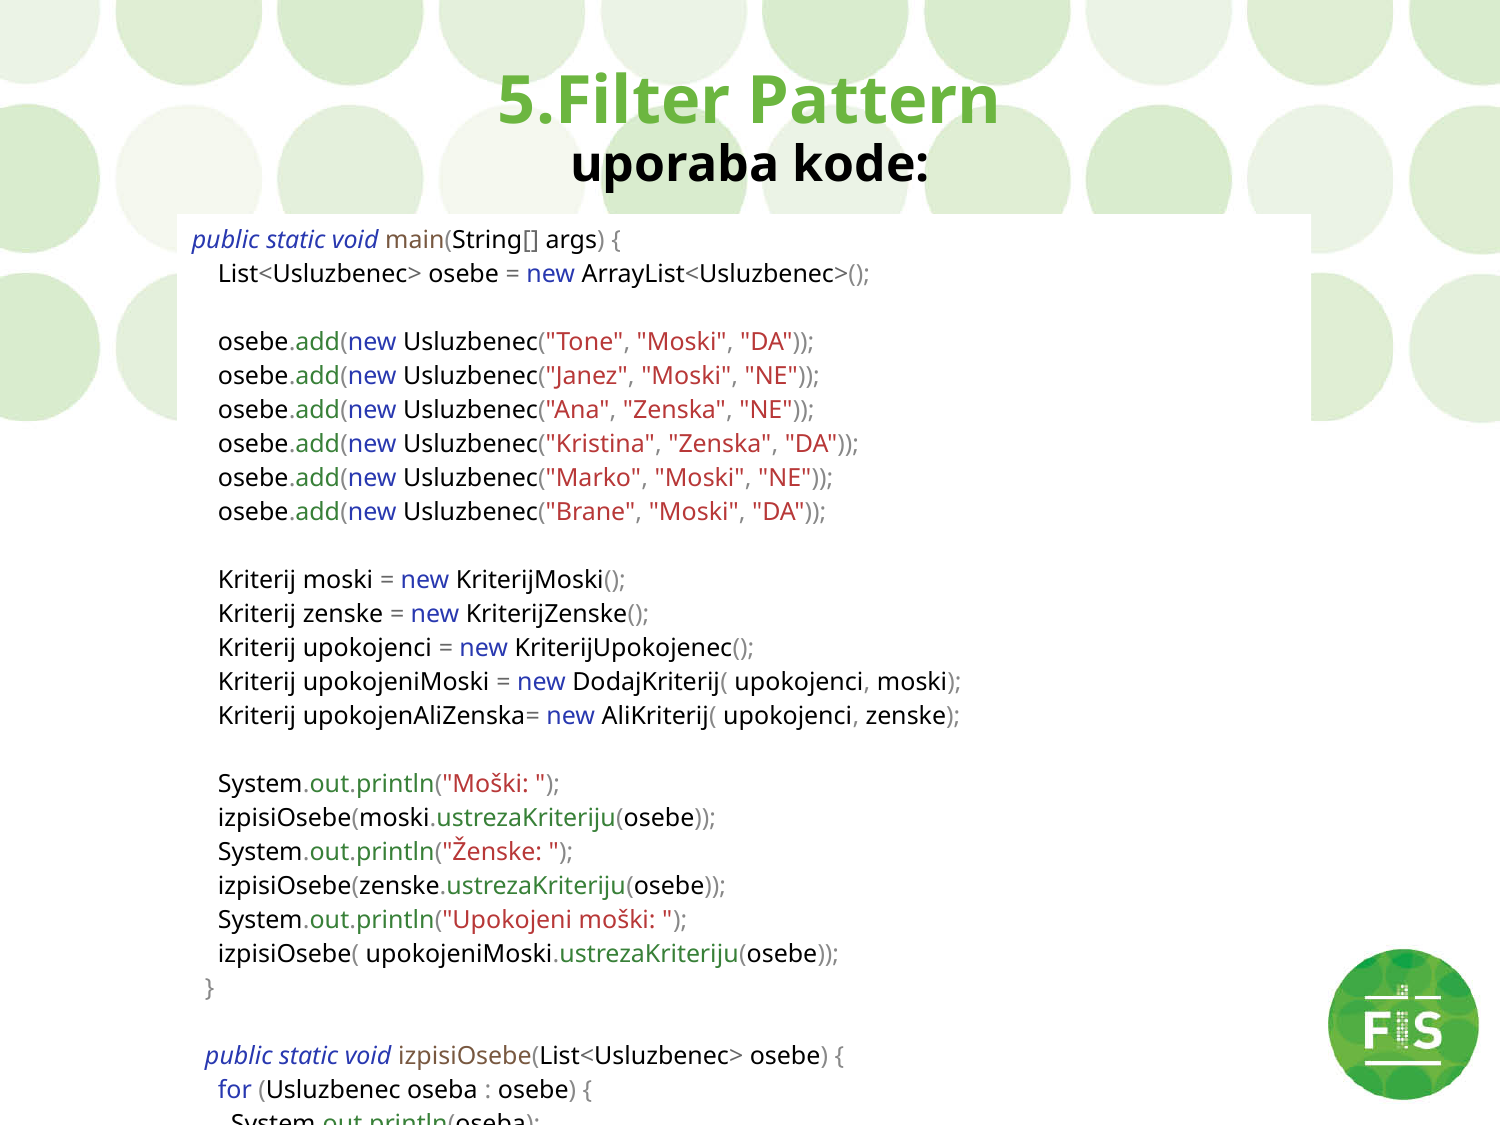

# 5.Filter Pattern uporaba kode:
public static void main(String[] args) {
 List<Usluzbenec> osebe = new ArrayList<Usluzbenec>();
 osebe.add(new Usluzbenec("Tone", "Moski", "DA"));
 osebe.add(new Usluzbenec("Janez", "Moski", "NE"));
 osebe.add(new Usluzbenec("Ana", "Zenska", "NE"));
 osebe.add(new Usluzbenec("Kristina", "Zenska", "DA"));
 osebe.add(new Usluzbenec("Marko", "Moski", "NE"));
 osebe.add(new Usluzbenec("Brane", "Moski", "DA"));
 Kriterij moski = new KriterijMoski();
 Kriterij zenske = new KriterijZenske();
 Kriterij upokojenci = new KriterijUpokojenec();
 Kriterij upokojeniMoski = new DodajKriterij( upokojenci, moski);
 Kriterij upokojenAliZenska= new AliKriterij( upokojenci, zenske);
 System.out.println("Moški: ");
 izpisiOsebe(moski.ustrezaKriteriju(osebe));
 System.out.println("Ženske: ");
 izpisiOsebe(zenske.ustrezaKriteriju(osebe));
 System.out.println("Upokojeni moški: ");
 izpisiOsebe( upokojeniMoski.ustrezaKriteriju(osebe));
 }
 public static void izpisiOsebe(List<Usluzbenec> osebe) {
 for (Usluzbenec oseba : osebe) {
 System.out.println(oseba);
 }
 }